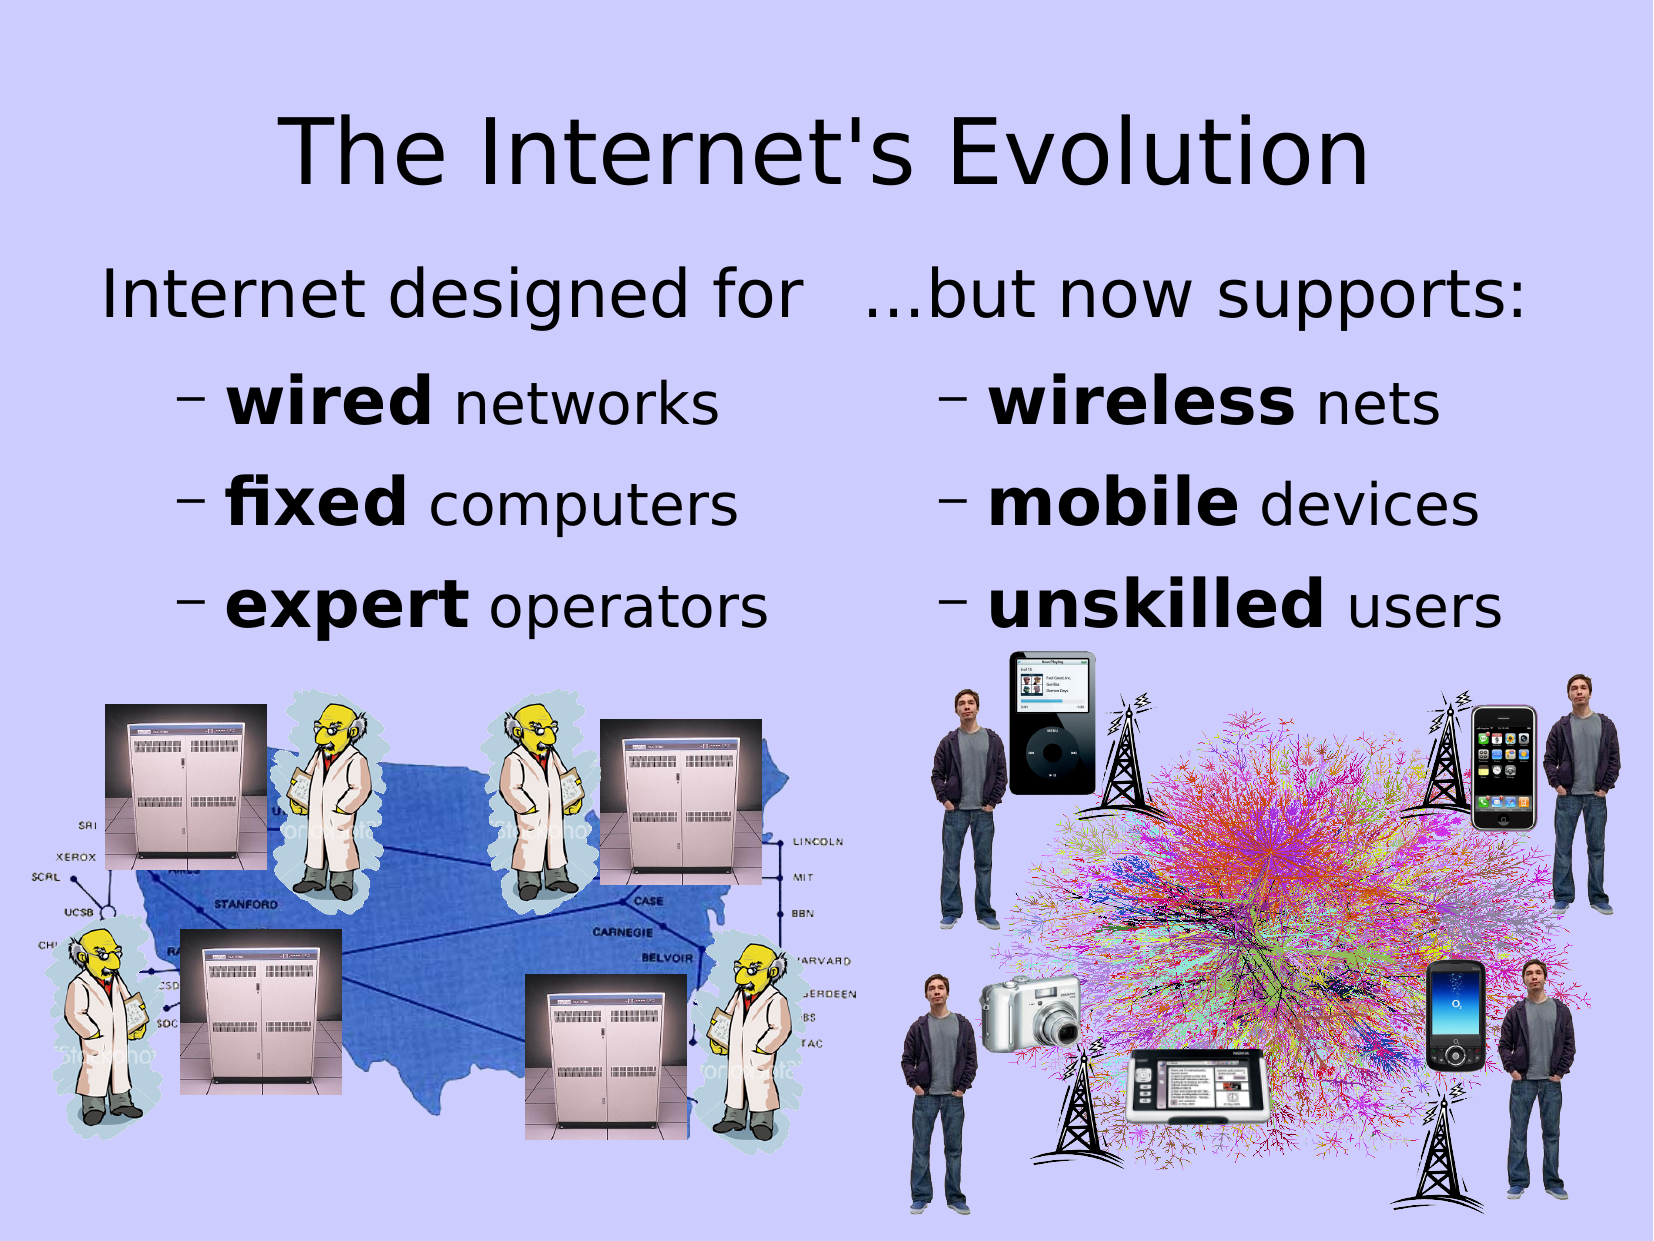

# The Internet's Evolution
Internet designed for
wired networks
fixed computers
expert operators
...but now supports:
wireless nets
mobile devices
unskilled users